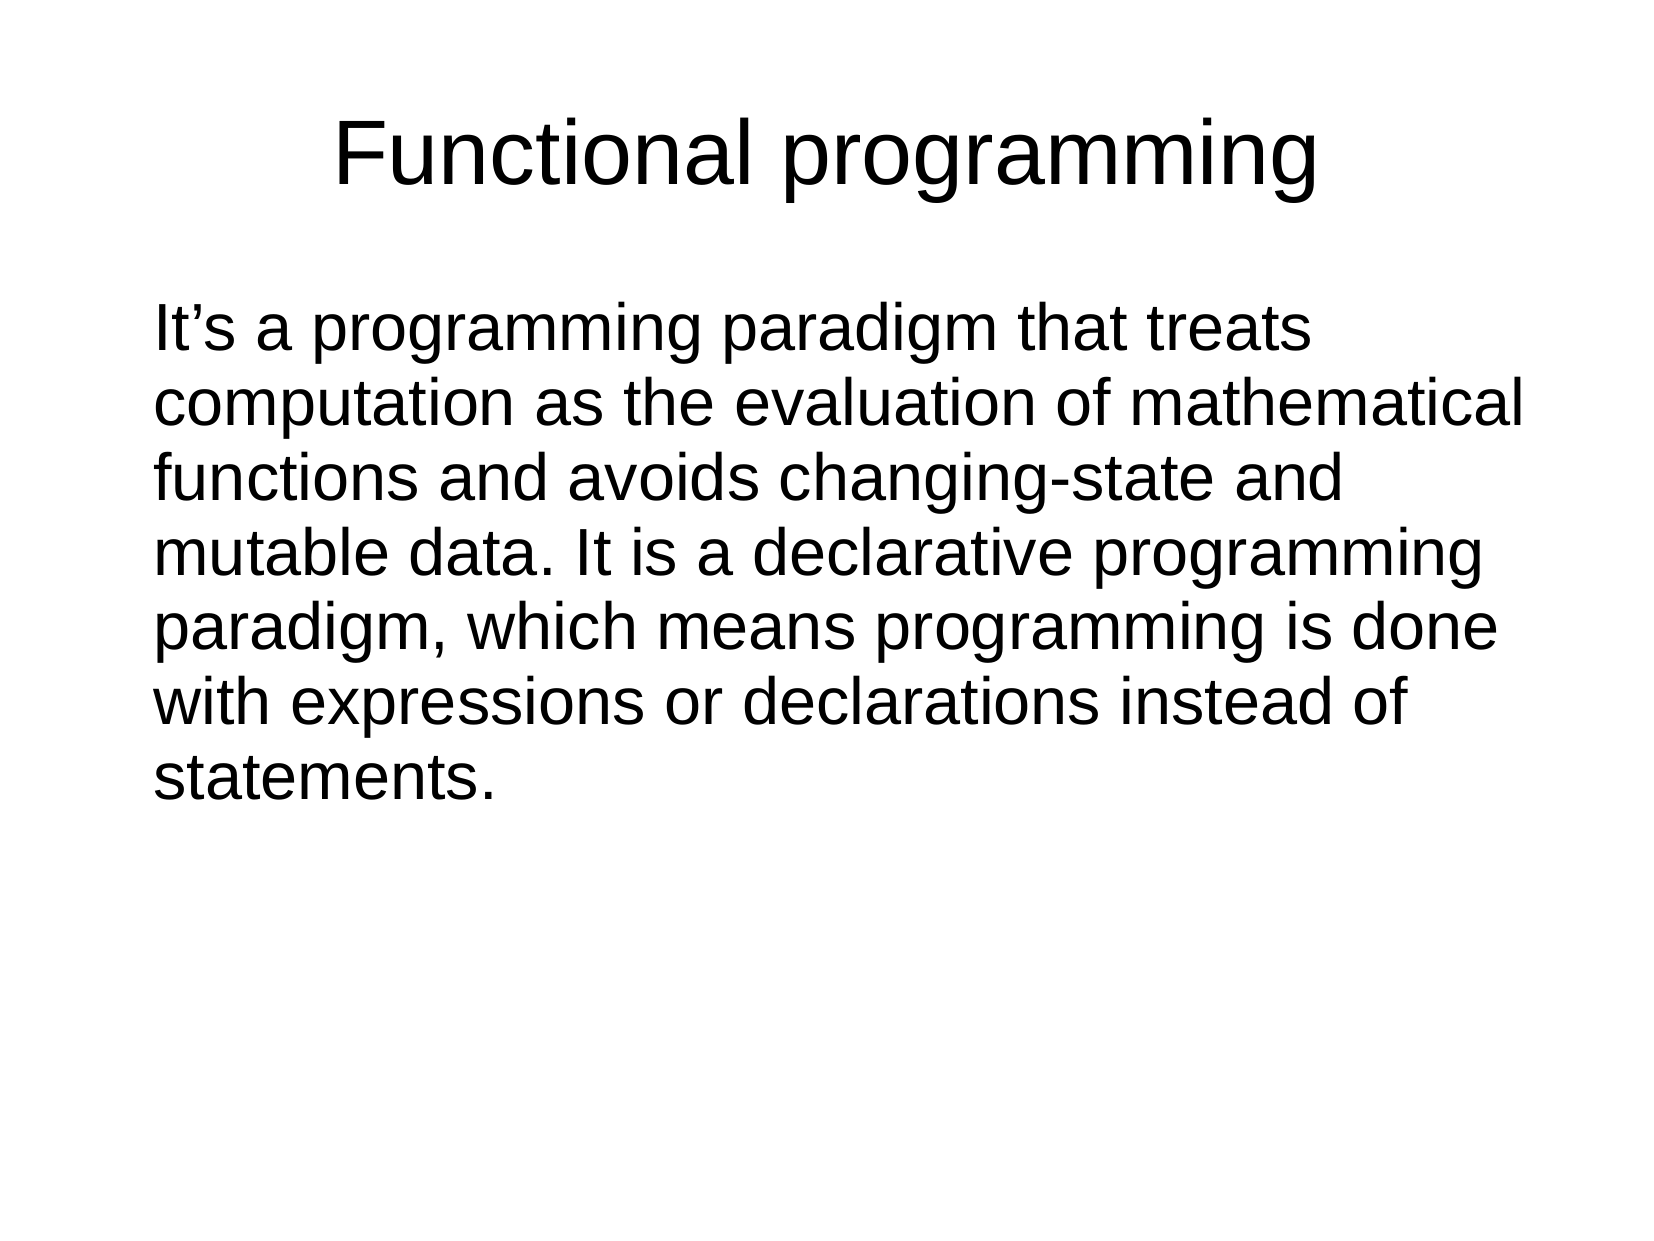

# Functional programming
It’s a programming paradigm that treats computation as the evaluation of mathematical functions and avoids changing-state and mutable data. It is a declarative programming paradigm, which means programming is done with expressions or declarations instead of statements.